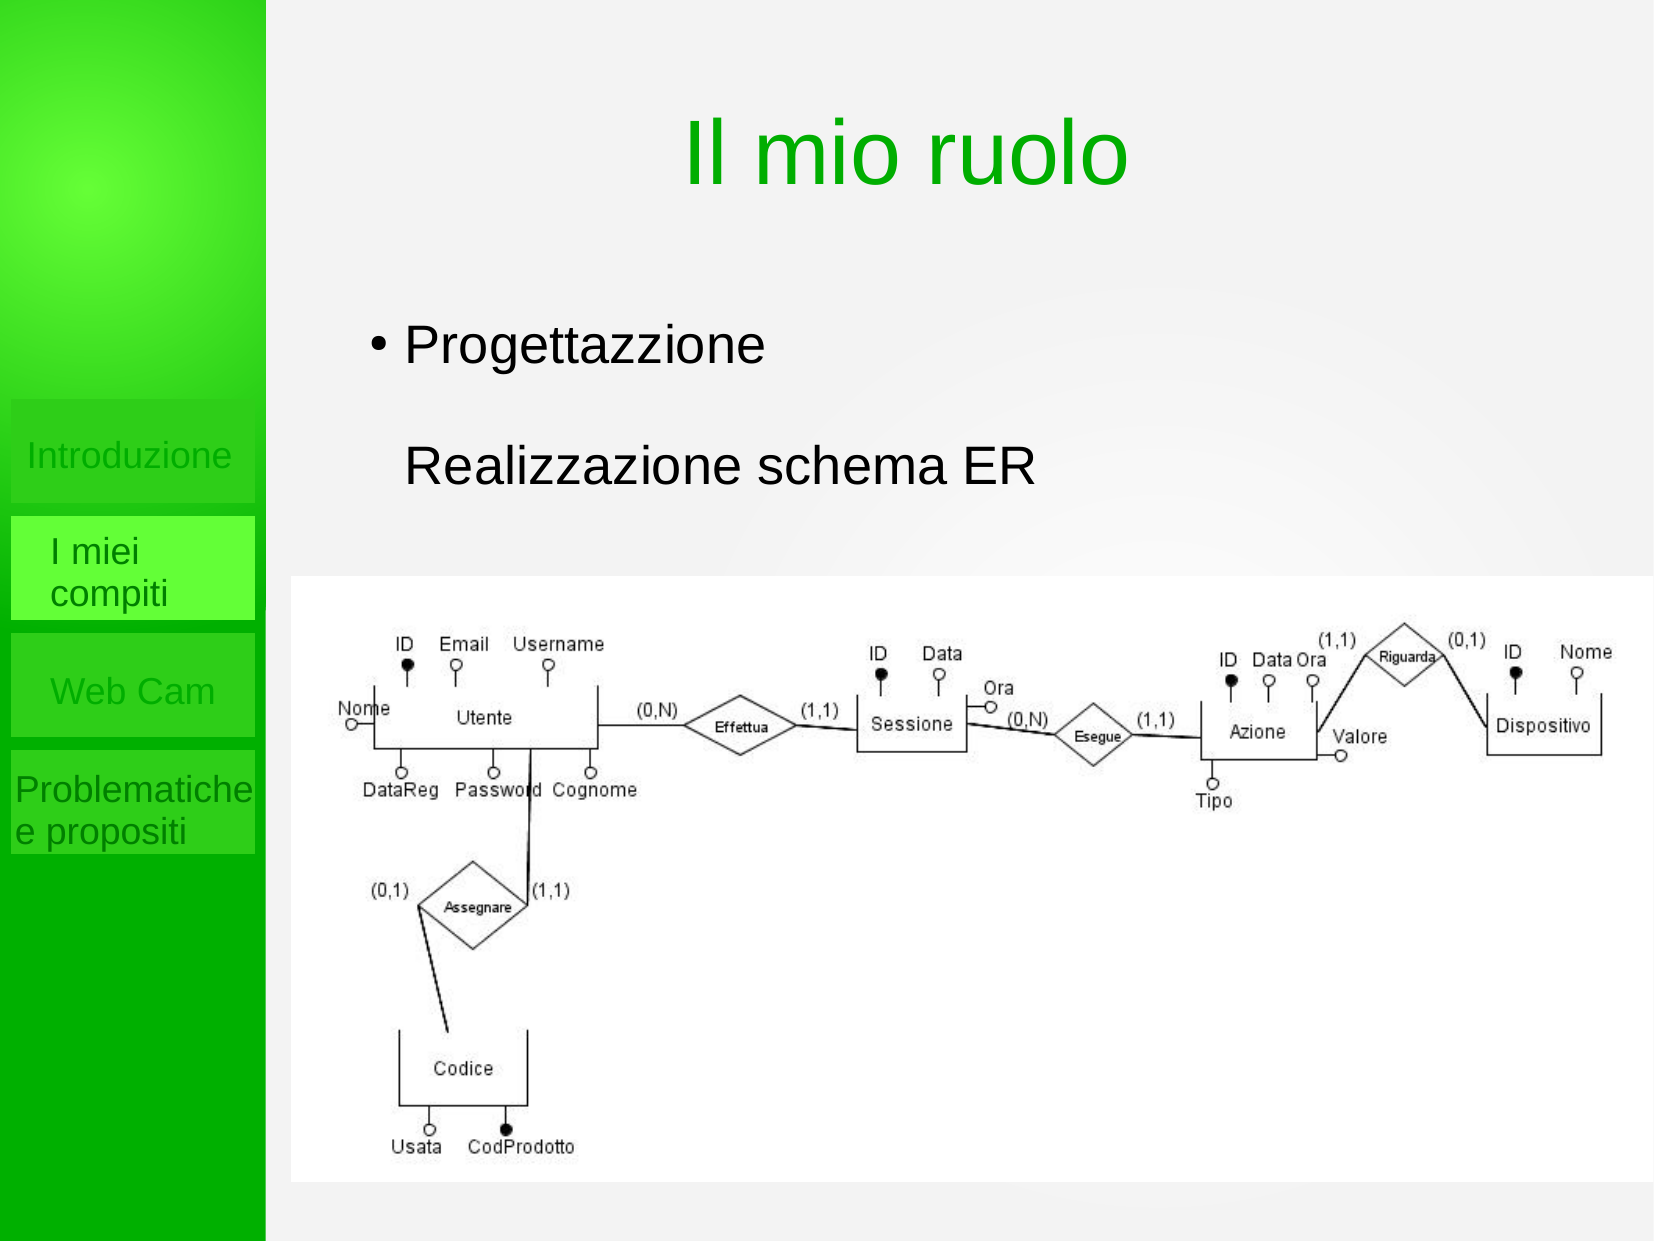

# Il mio ruolo
Progettazzione
Realizzazione schema ER
Introduzione
I miei compiti
Web Cam
Problematiche e propositi